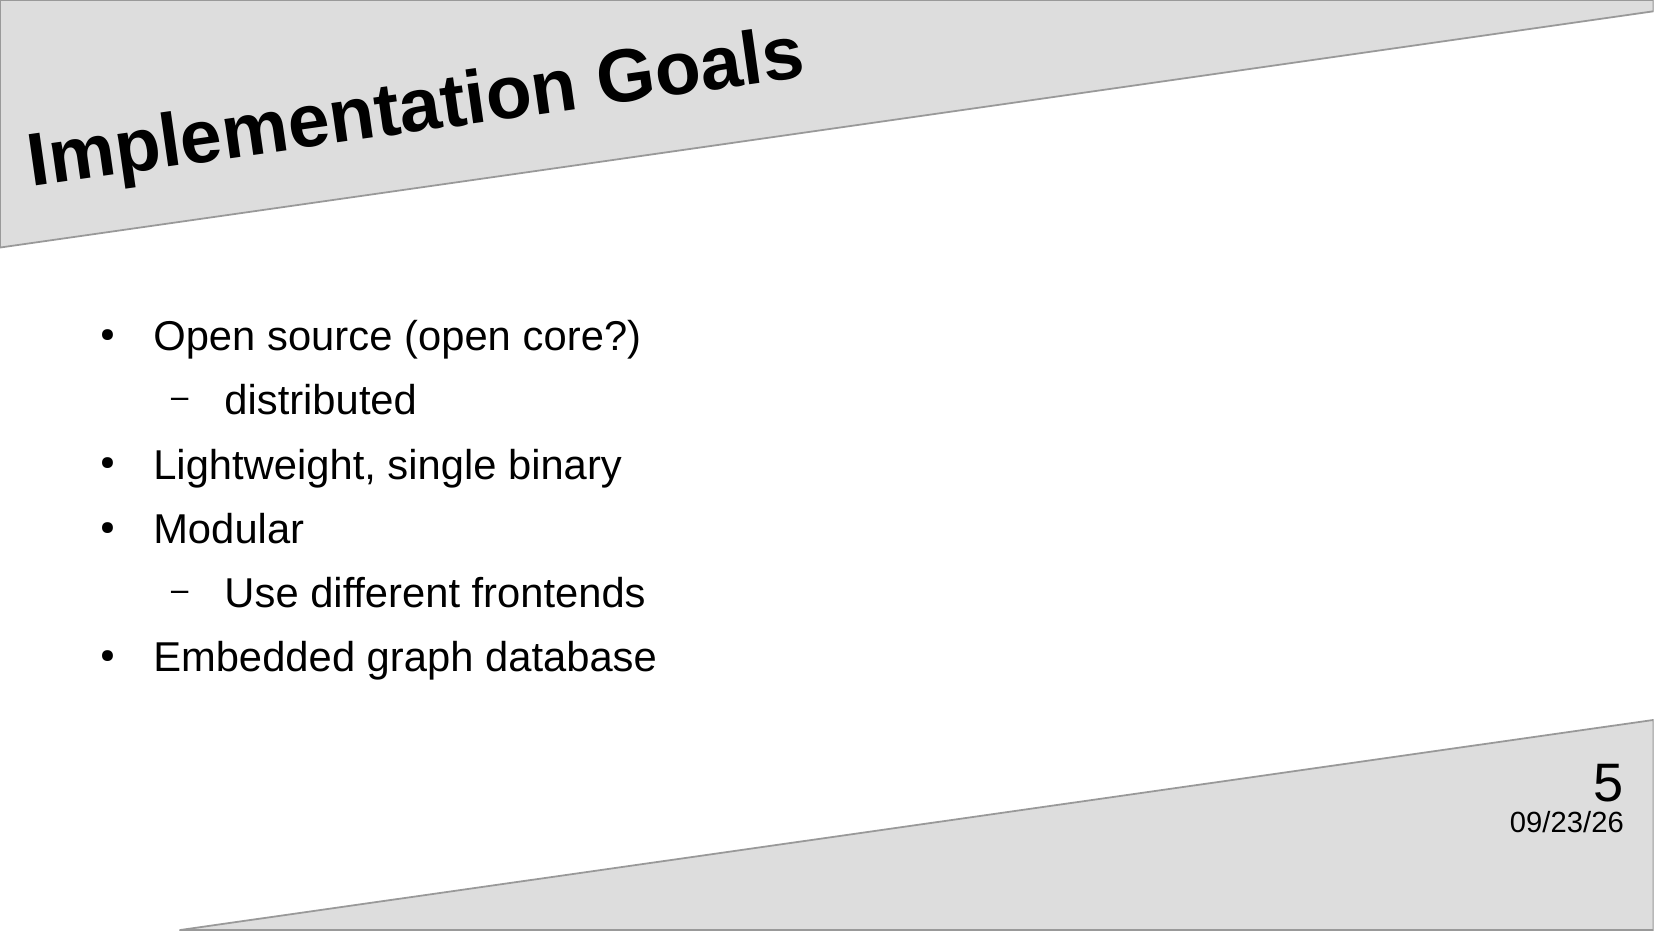

# Implementation Goals
Open source (open core?)
distributed
Lightweight, single binary
Modular
Use different frontends
Embedded graph database
5